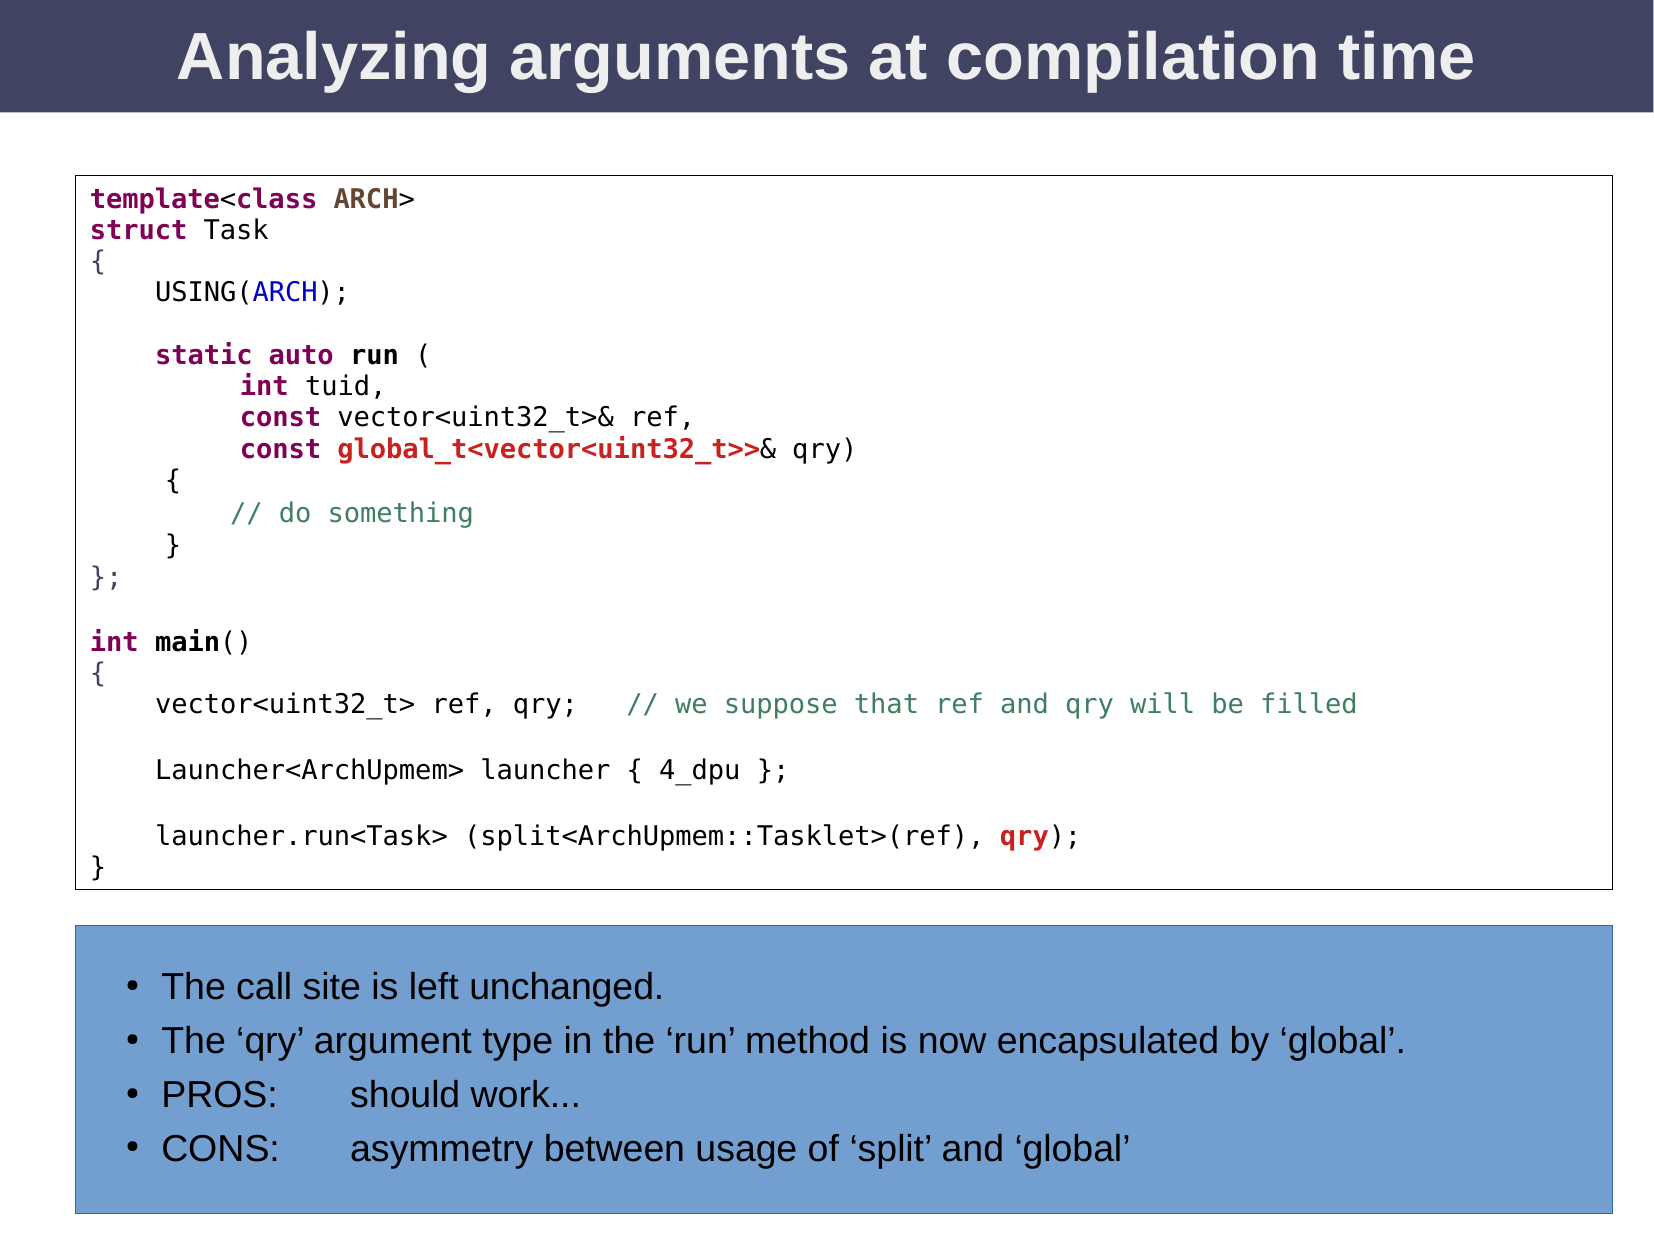

Analyzing arguments at compilation time
template<class ARCH>
struct Task
{
 USING(ARCH);
 static auto run (
		int tuid,
		const vector<uint32_t>& ref,
		const global_t<vector<uint32_t>>& qry)
	{
 // do something
	}
};
int main()
{
 vector<uint32_t> ref, qry; // we suppose that ref and qry will be filled
 Launcher<ArchUpmem> launcher { 4_dpu };
 launcher.run<Task> (split<ArchUpmem::Tasklet>(ref), qry);
}
The call site is left unchanged.
The ‘qry’ argument type in the ‘run’ method is now encapsulated by ‘global’.
PROS:	should work...
CONS:	asymmetry between usage of ‘split’ and ‘global’